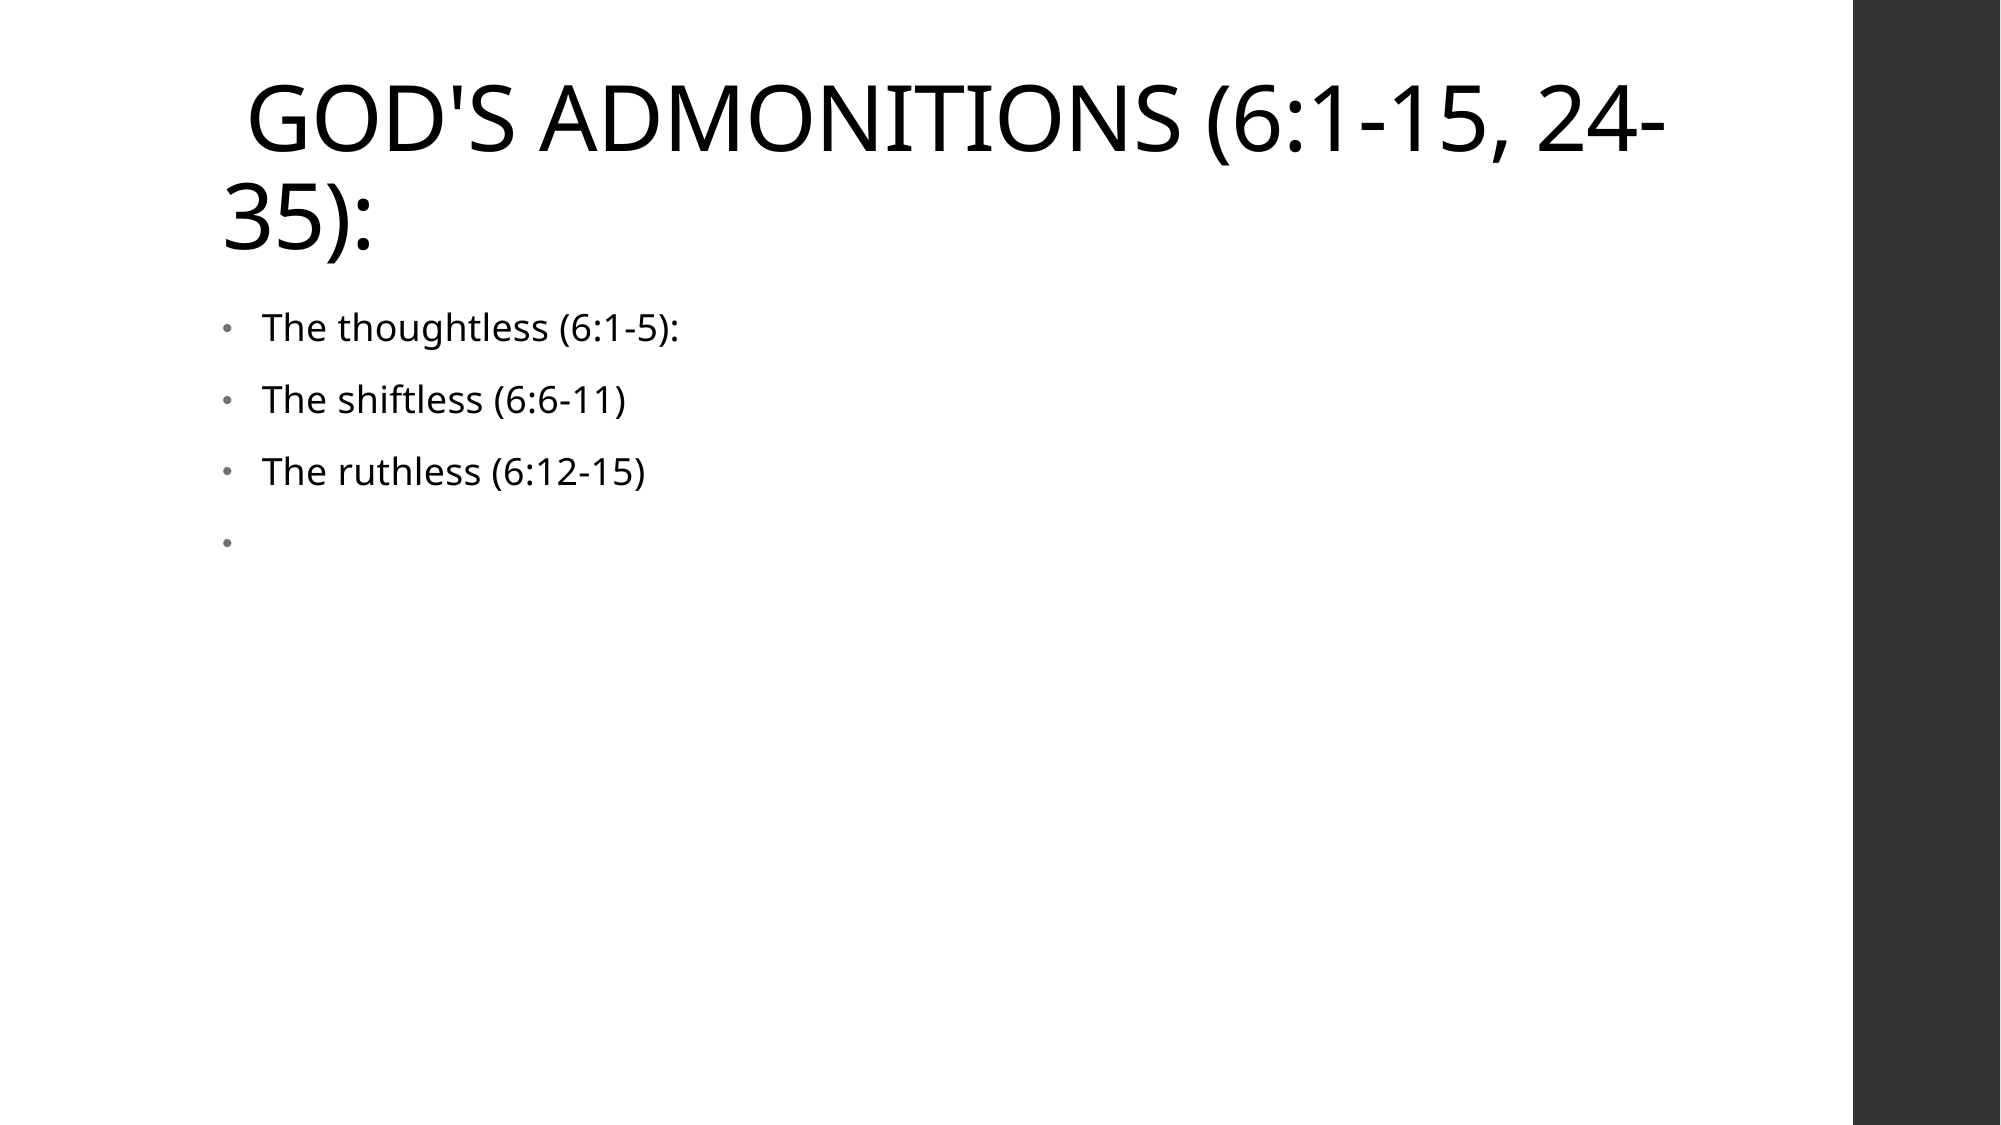

# GOD'S ADMONITIONS (6:1-15, 24-35):
 The thoughtless (6:1-5):
 The shiftless (6:6-11)
 The ruthless (6:12-15)